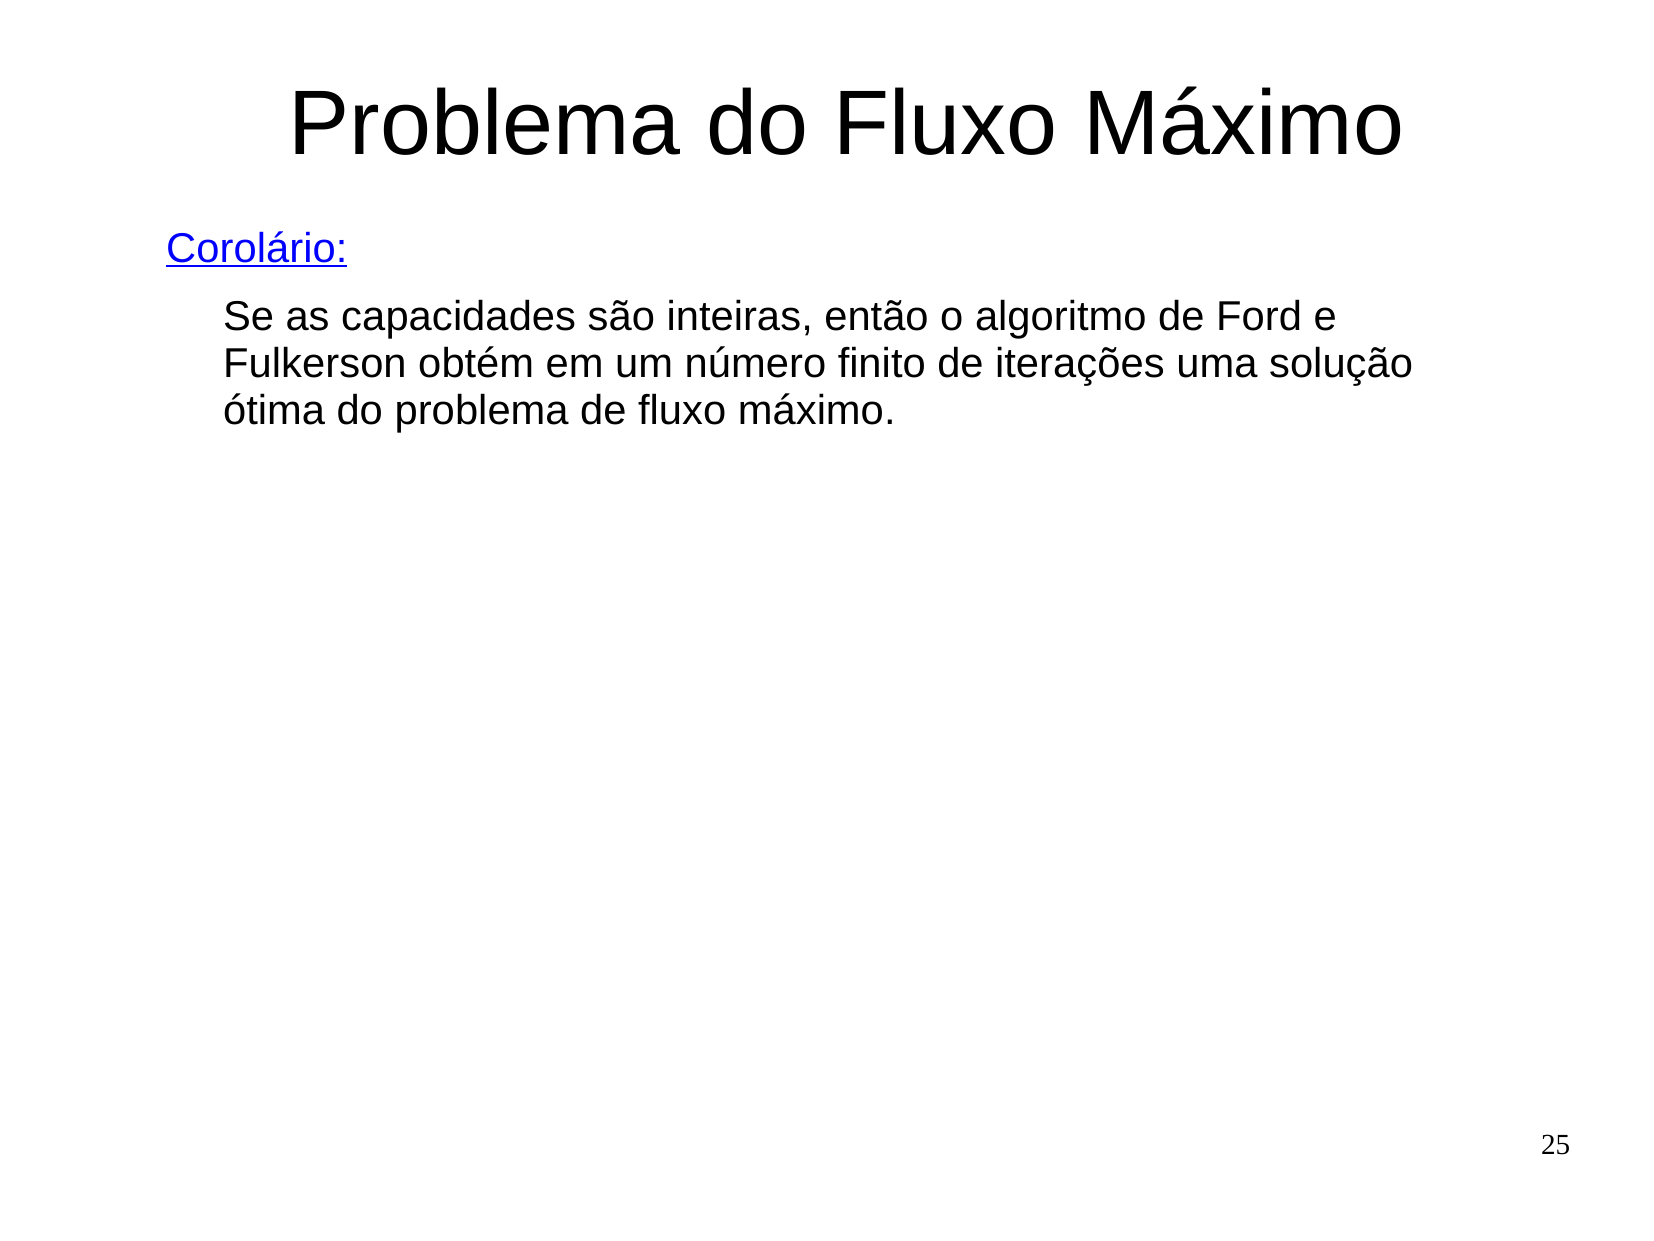

# Problema do Fluxo Máximo
Corolário:
	Se as capacidades são inteiras, então o algoritmo de Ford e Fulkerson obtém em um número finito de iterações uma solução ótima do problema de fluxo máximo.
25